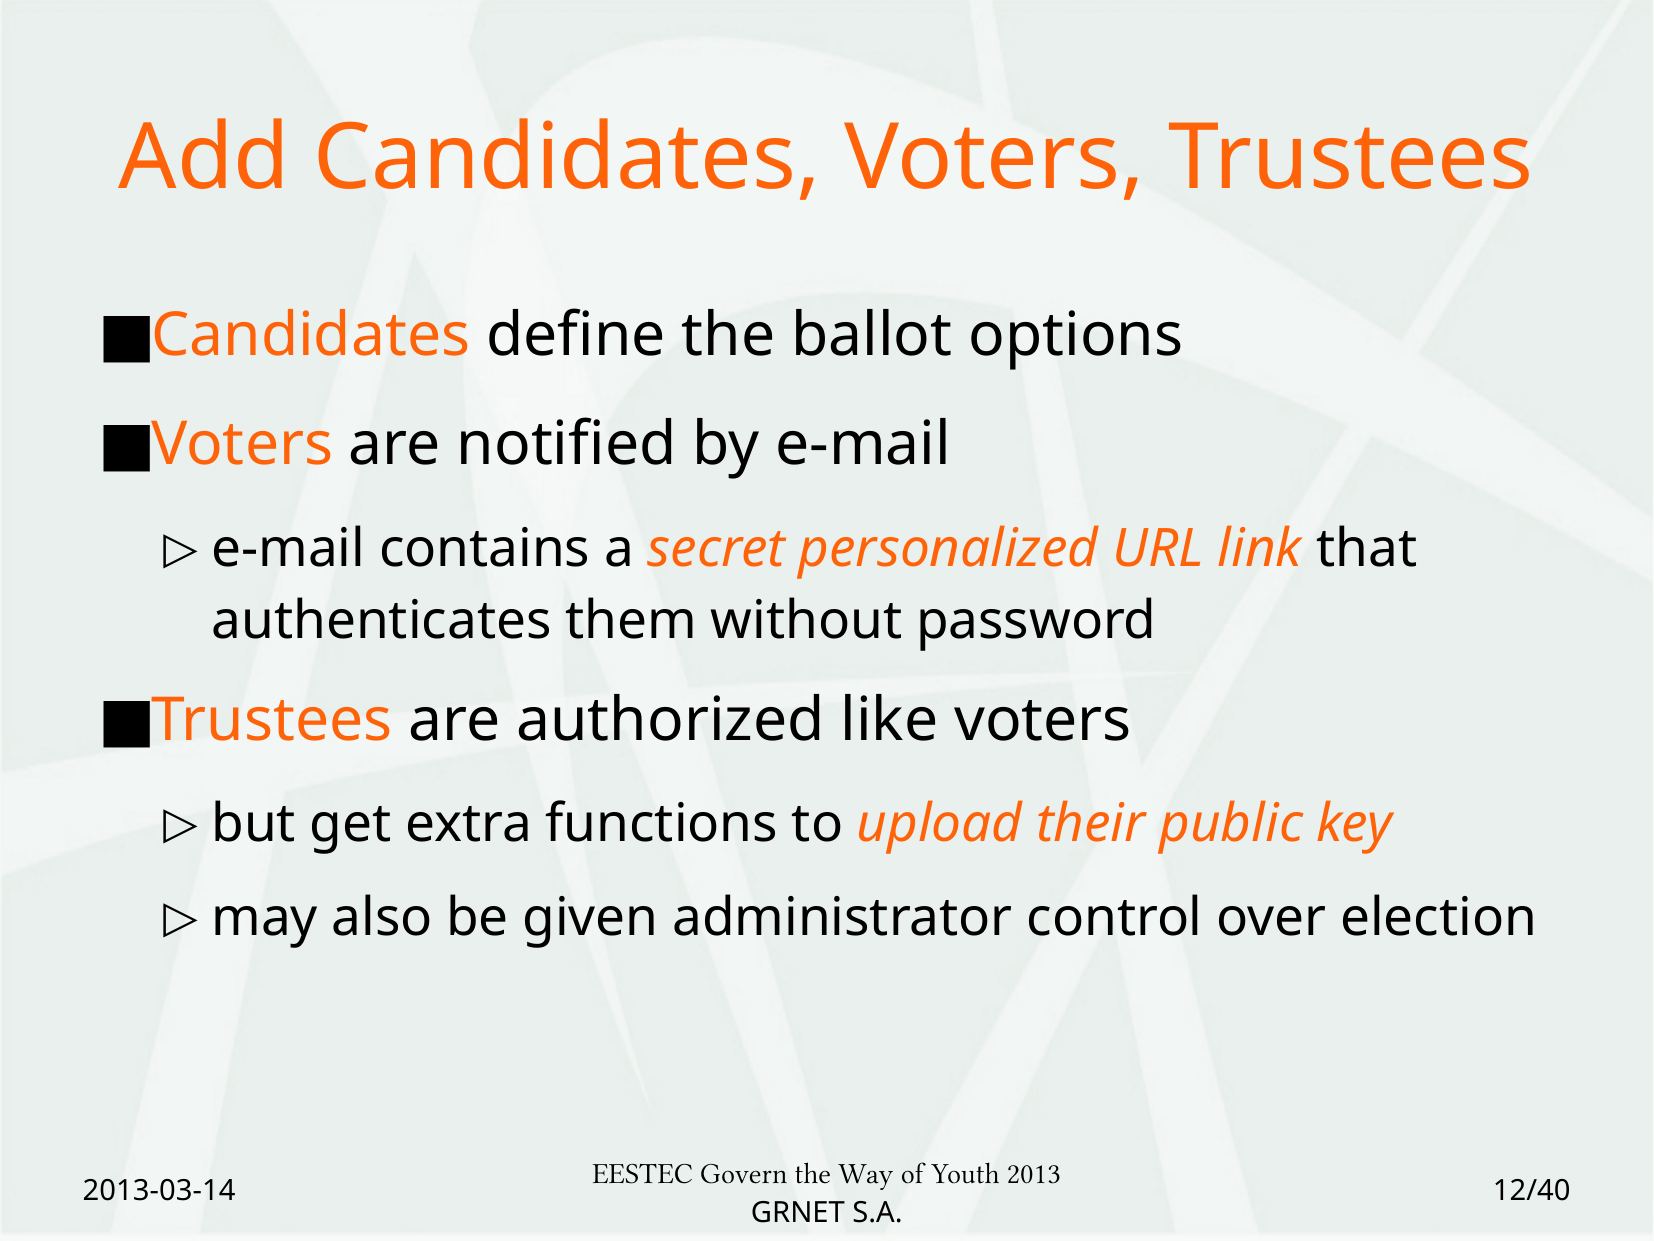

# Add Candidates, Voters, Trustees
Candidates define the ballot options
Voters are notified by e-mail
e-mail contains a secret personalized URL link that authenticates them without password
Trustees are authorized like voters
but get extra functions to upload their public key
may also be given administrator control over election
GRNET S.A.
2013-03-14
12